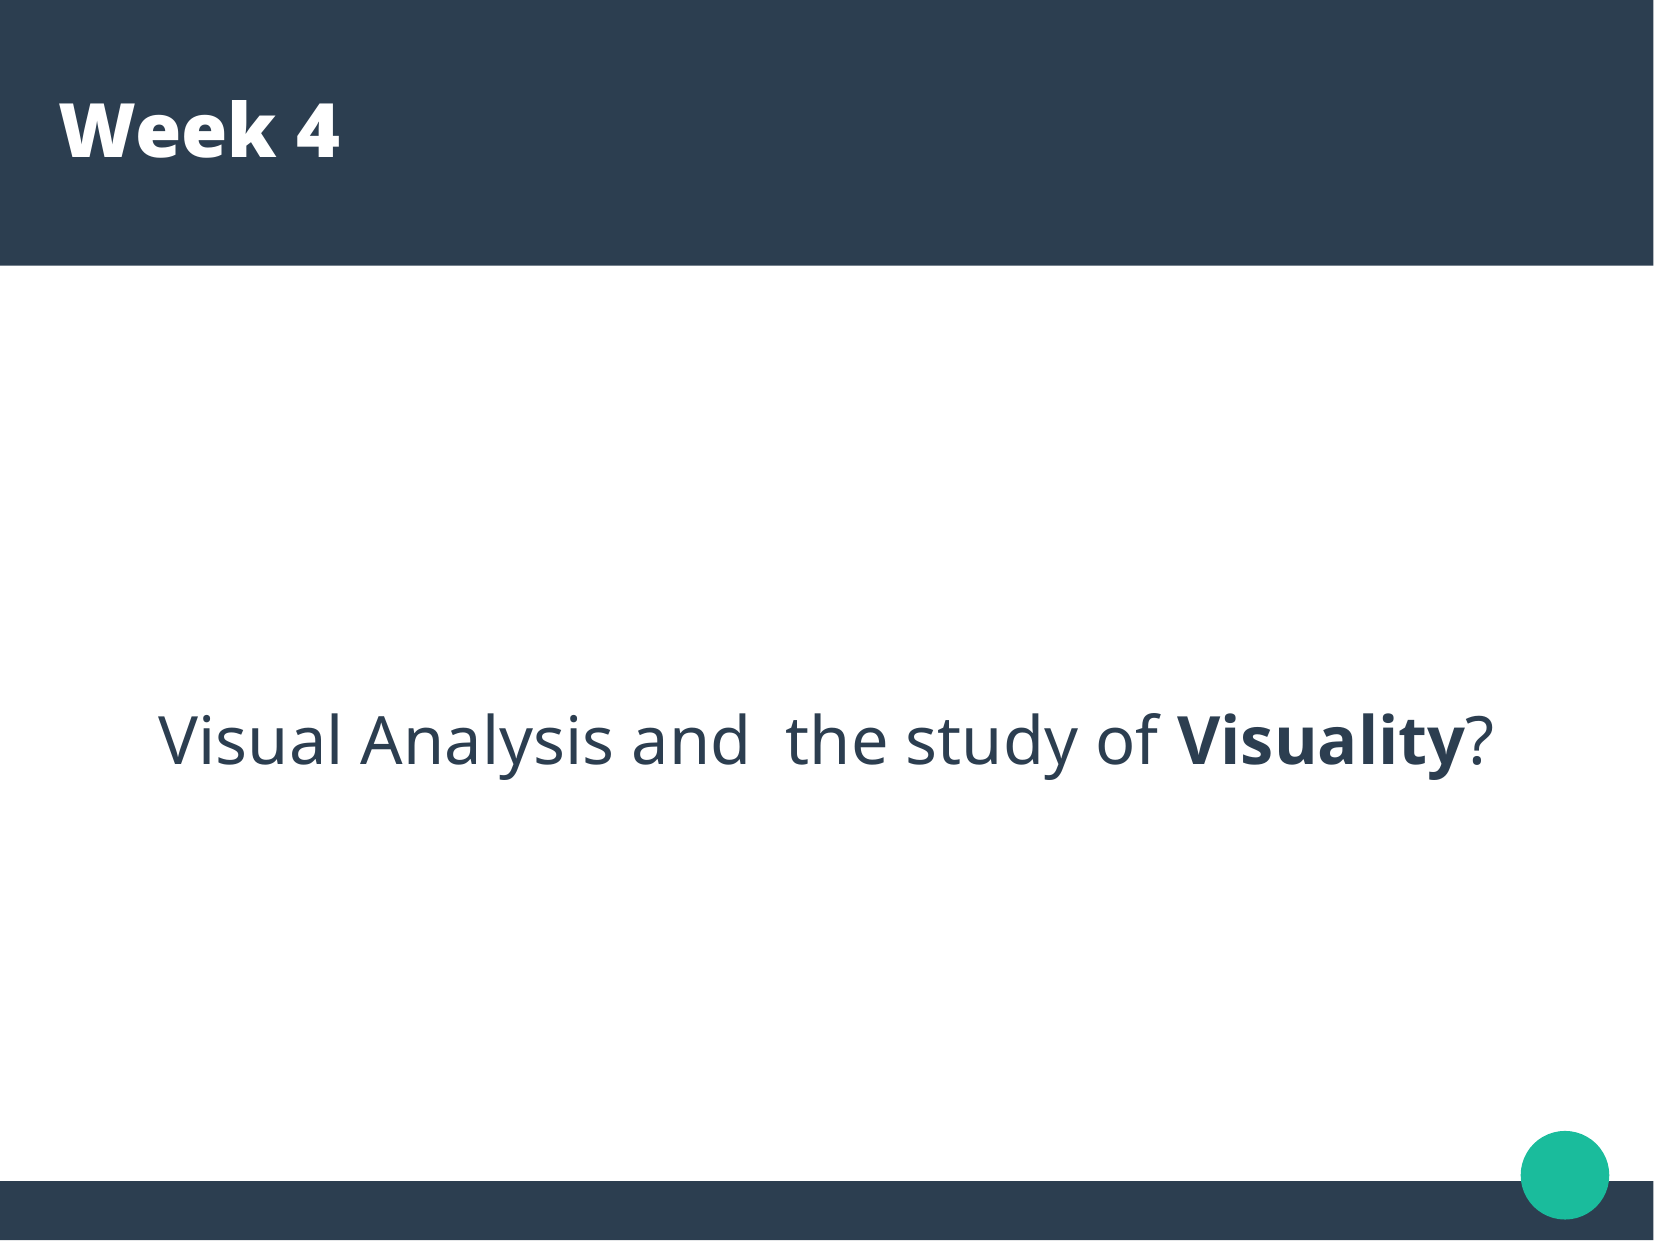

# Week 4
Visual Analysis and the study of Visuality?